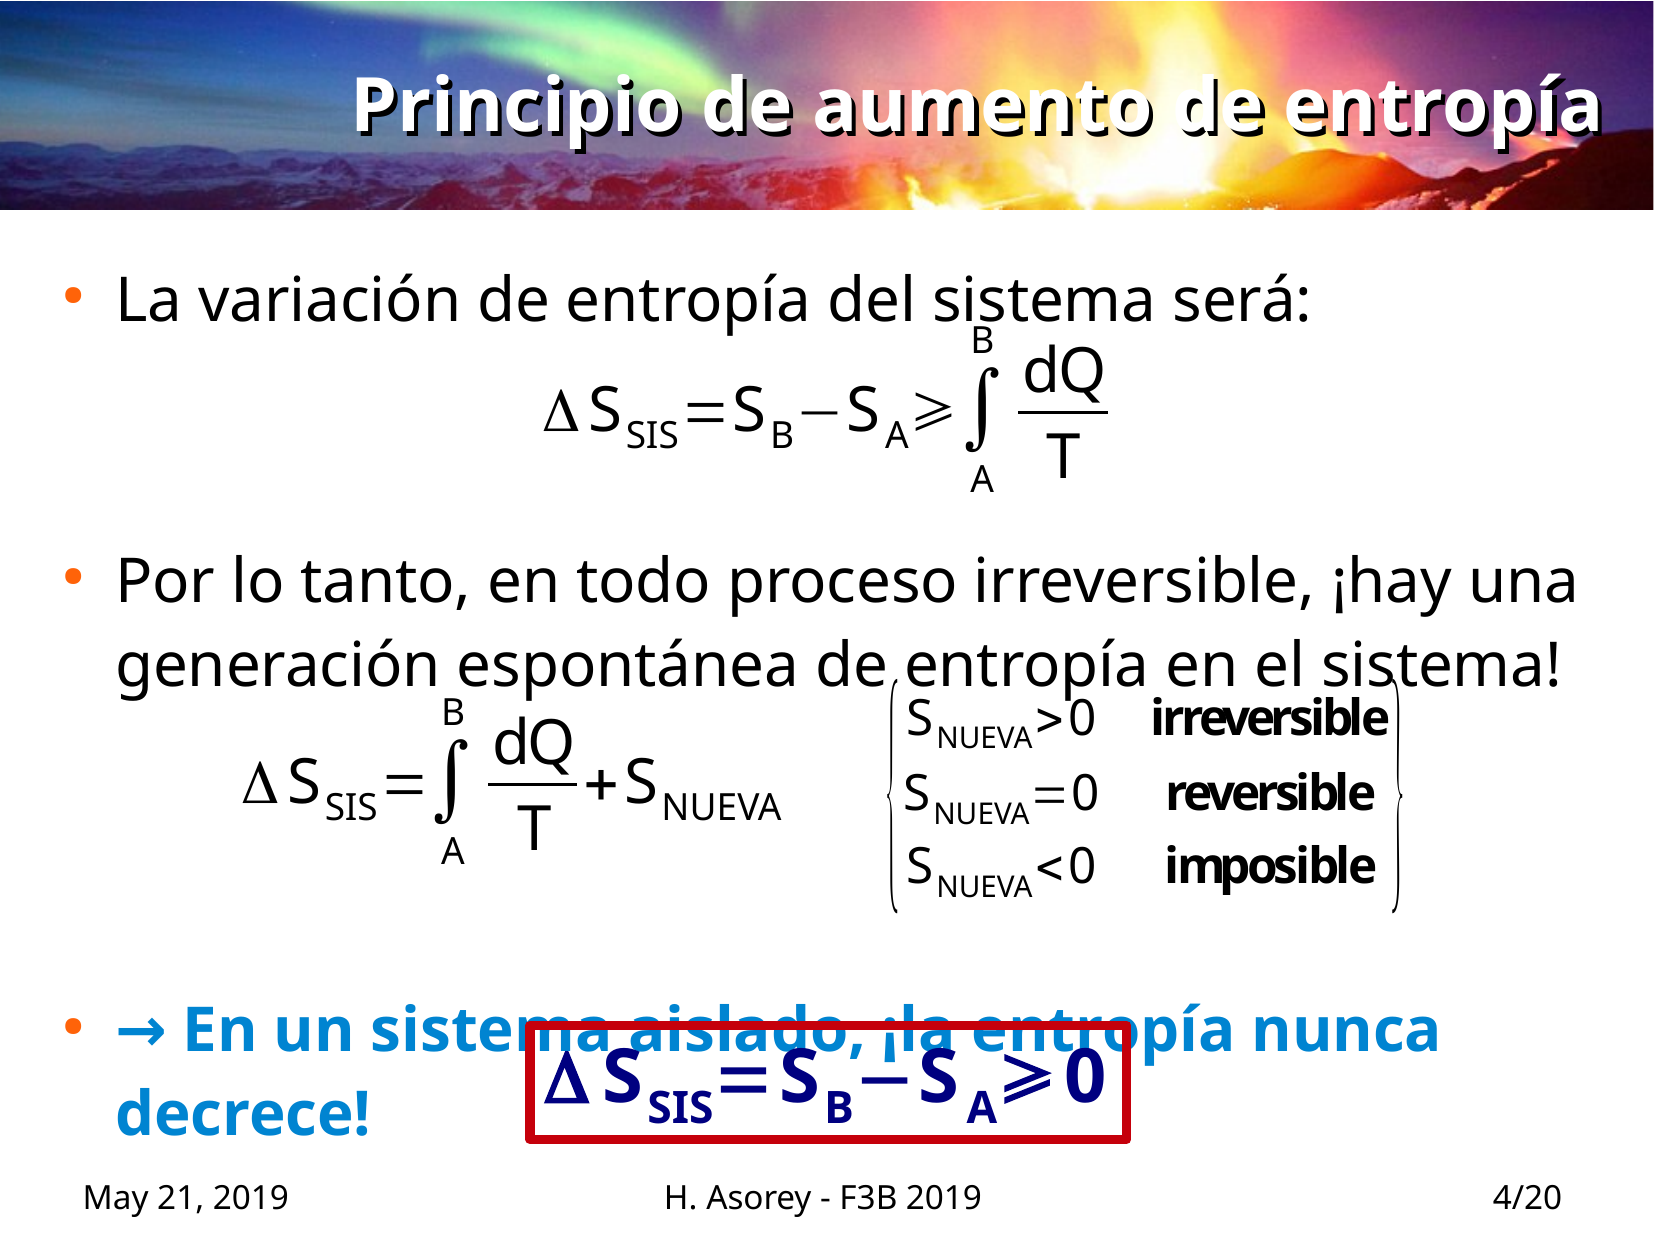

# Principio de aumento de entropía
La variación de entropía del sistema será:
Por lo tanto, en todo proceso irreversible, ¡hay una generación espontánea de entropía en el sistema!
→ En un sistema aislado, ¡la entropía nunca decrece!
May 21, 2019
H. Asorey - F3B 2019
4